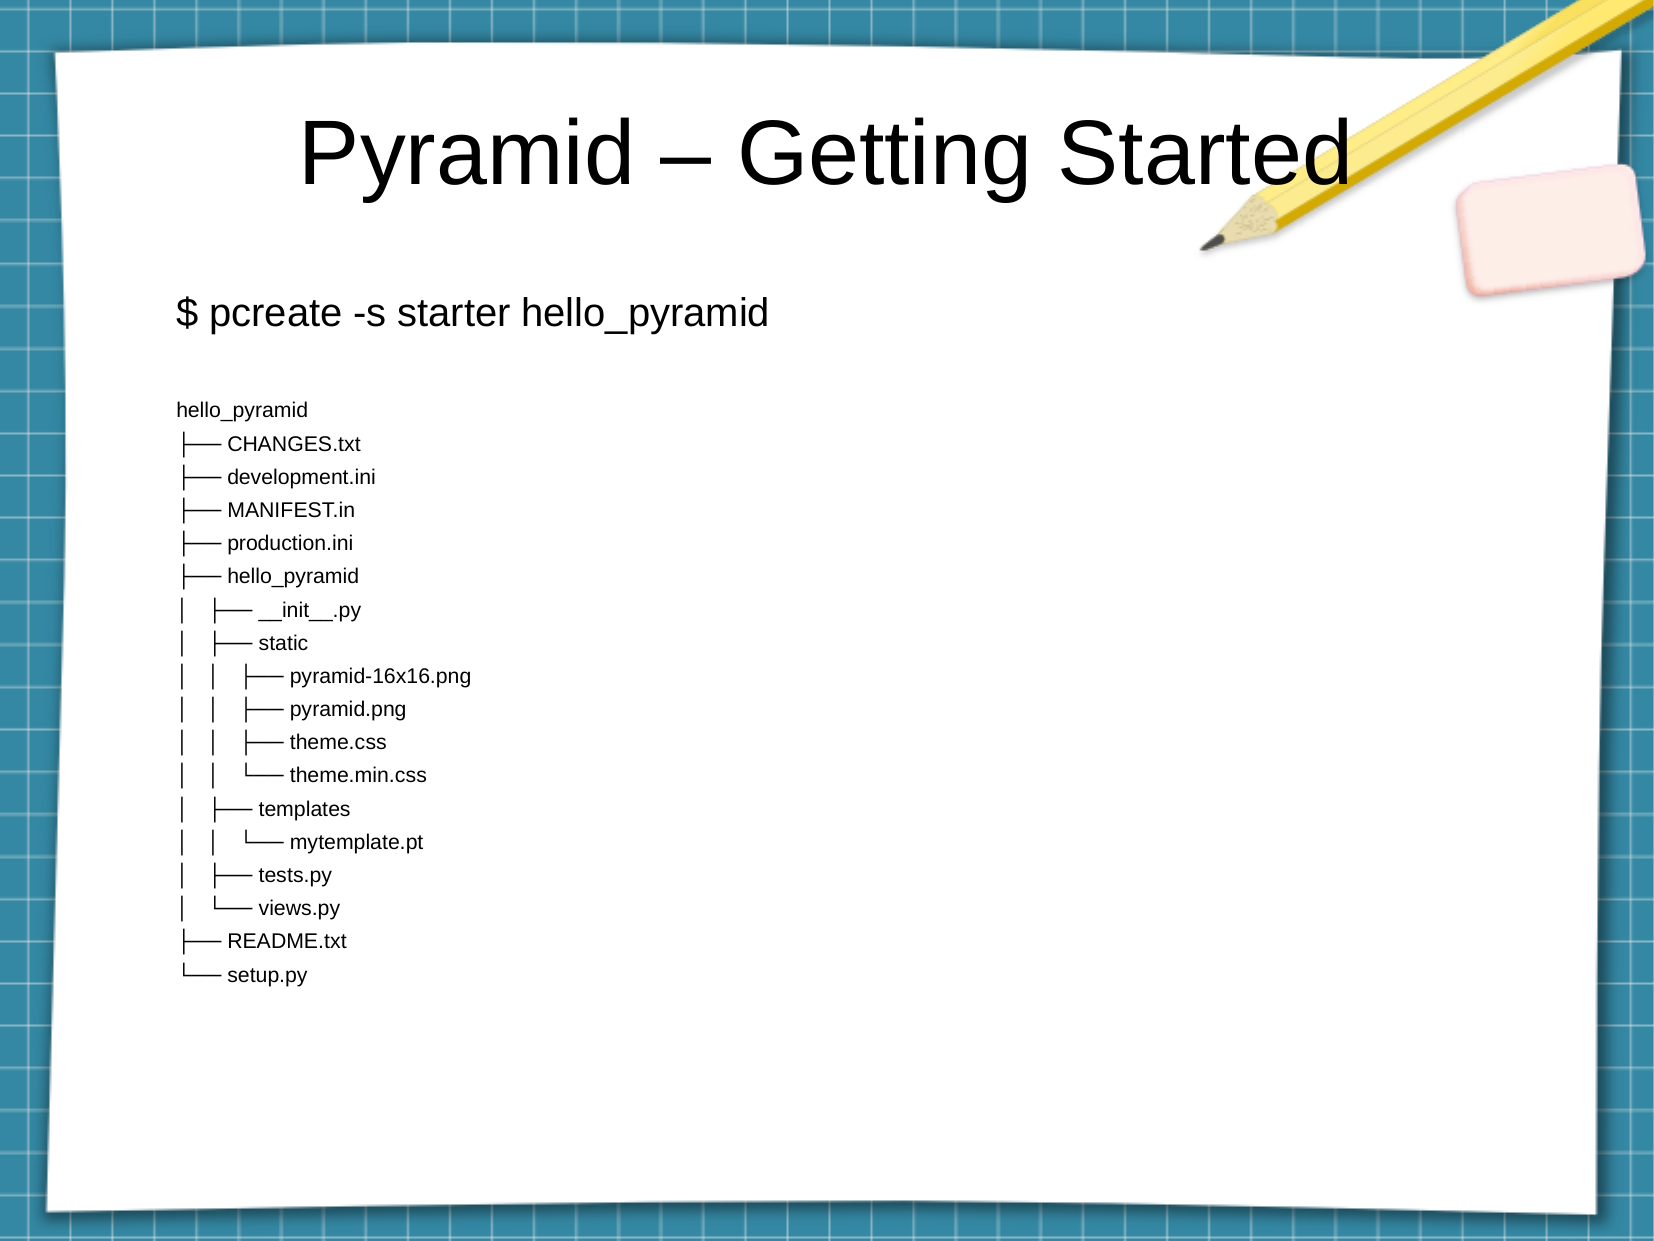

# Pyramid – Getting Started
$ pcreate -s starter hello_pyramid
hello_pyramid
├── CHANGES.txt
├── development.ini
├── MANIFEST.in
├── production.ini
├── hello_pyramid
│ ├── __init__.py
│ ├── static
│ │ ├── pyramid-16x16.png
│ │ ├── pyramid.png
│ │ ├── theme.css
│ │ └── theme.min.css
│ ├── templates
│ │ └── mytemplate.pt
│ ├── tests.py
│ └── views.py
├── README.txt
└── setup.py